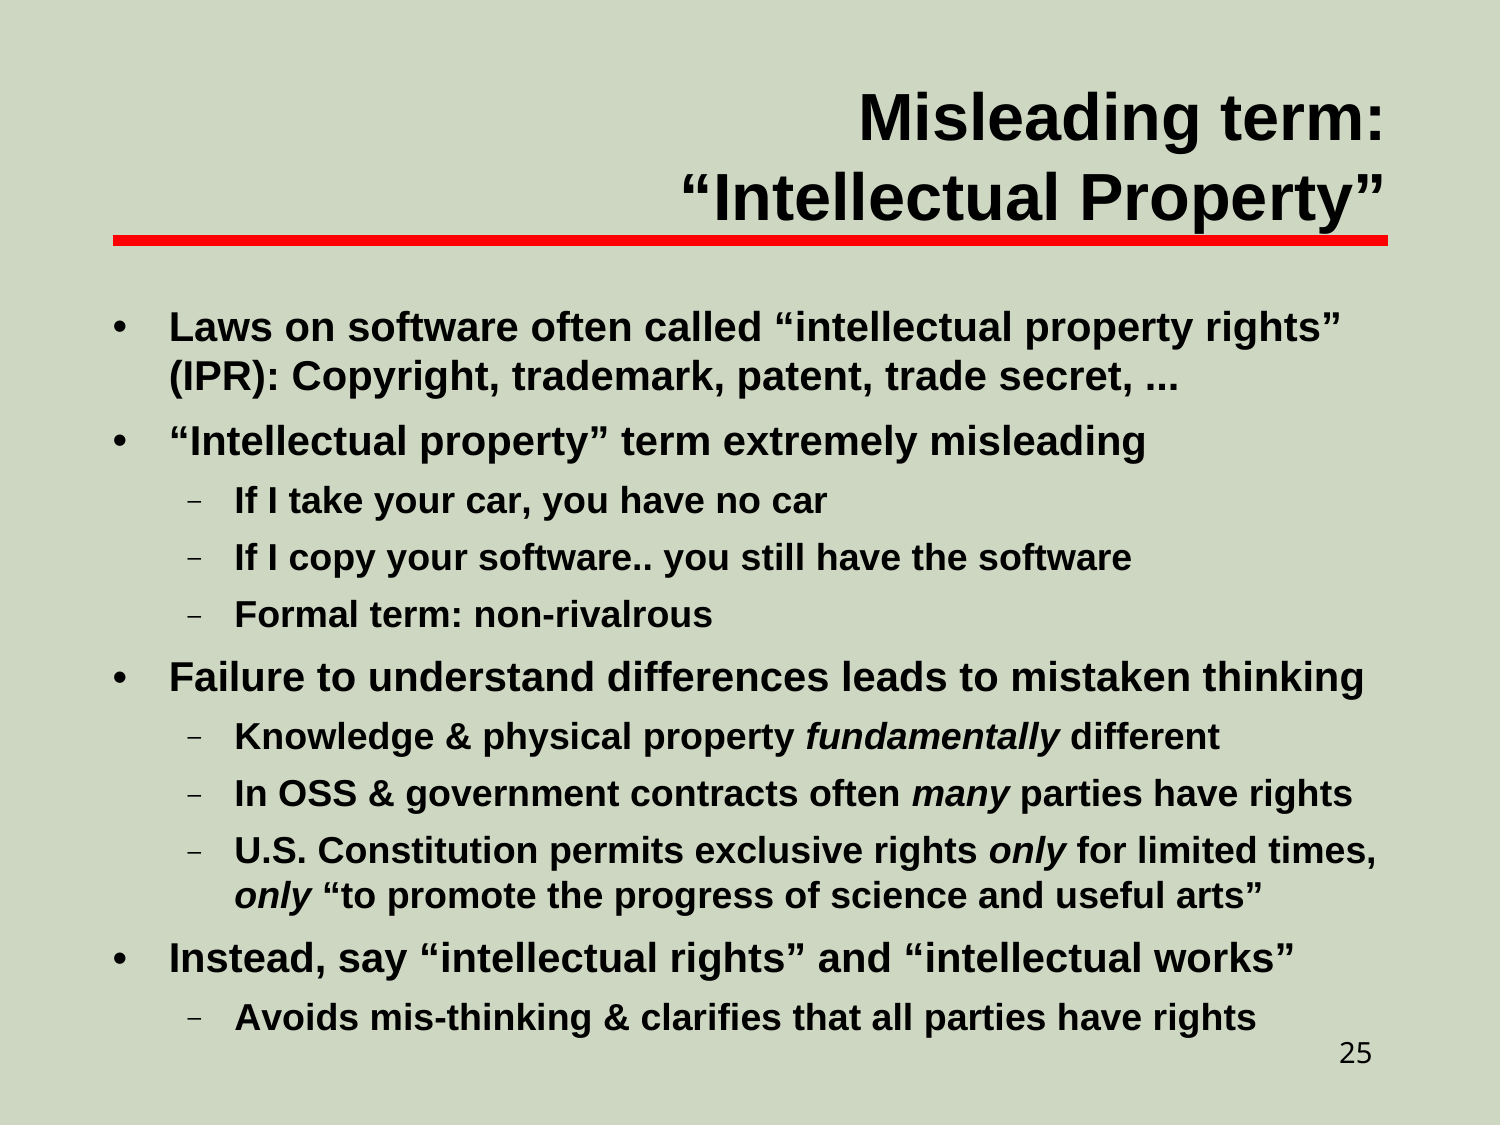

# Misleading term: “Intellectual Property”
Laws on software often called “intellectual property rights” (IPR): Copyright, trademark, patent, trade secret, ...
“Intellectual property” term extremely misleading
If I take your car, you have no car
If I copy your software.. you still have the software
Formal term: non-rivalrous
Failure to understand differences leads to mistaken thinking
Knowledge & physical property fundamentally different
In OSS & government contracts often many parties have rights
U.S. Constitution permits exclusive rights only for limited times, only “to promote the progress of science and useful arts”
Instead, say “intellectual rights” and “intellectual works”
Avoids mis-thinking & clarifies that all parties have rights